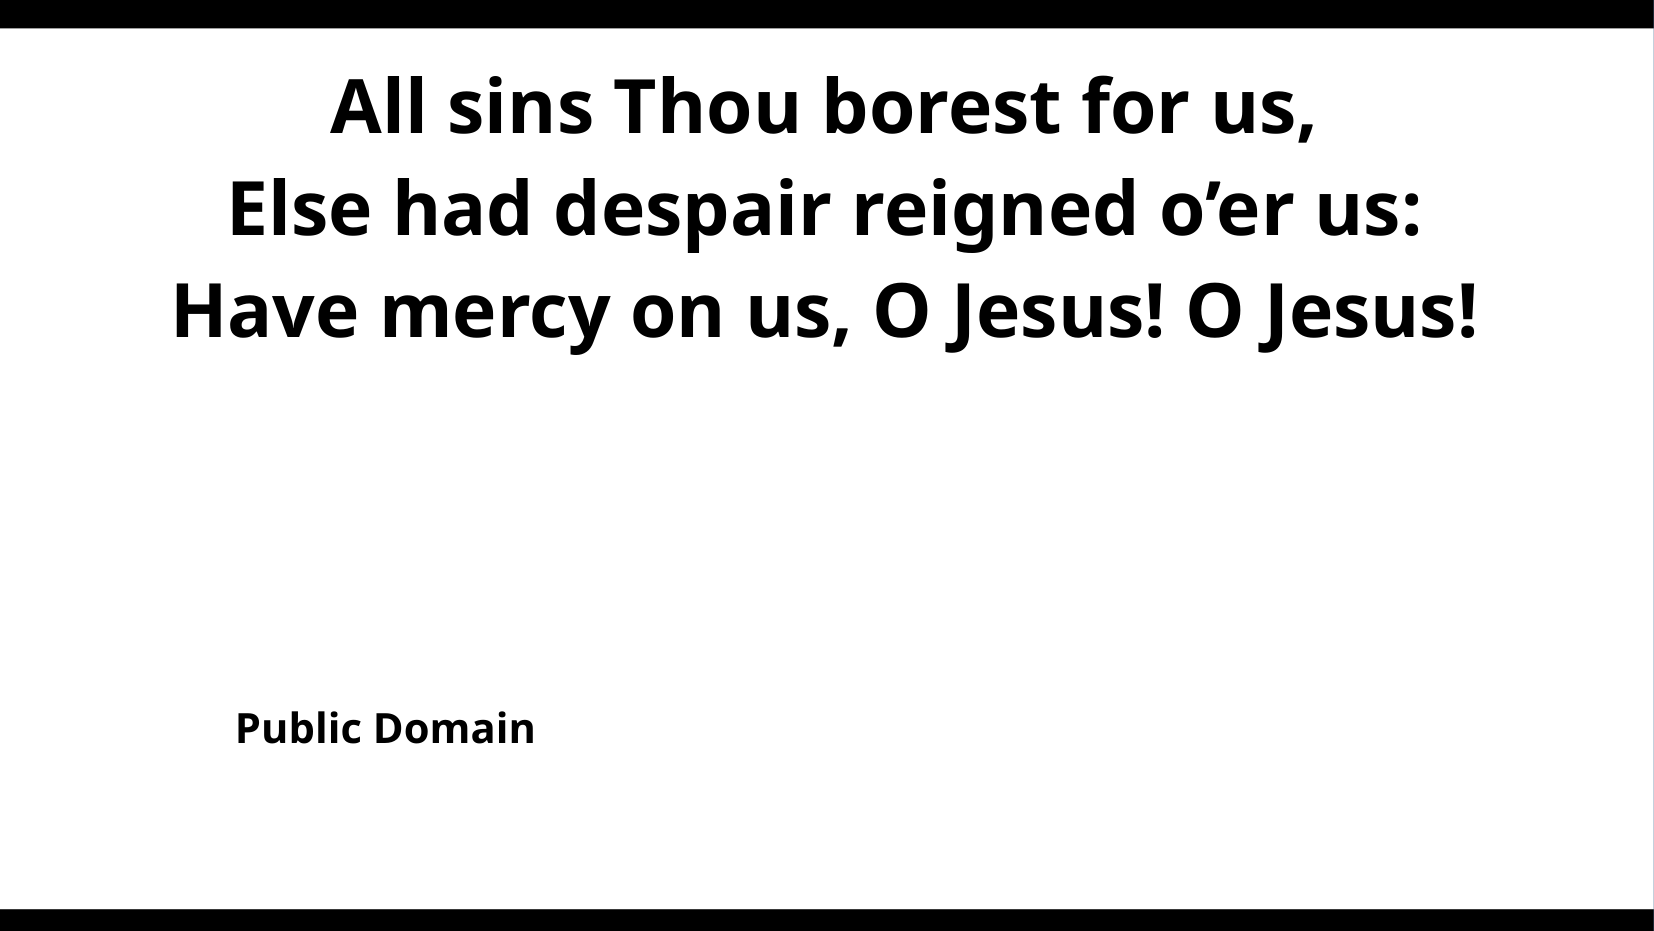

All sins Thou borest for us,
Else had despair reigned o’er us:
Have mercy on us, O Jesus! O Jesus!
Public Domain